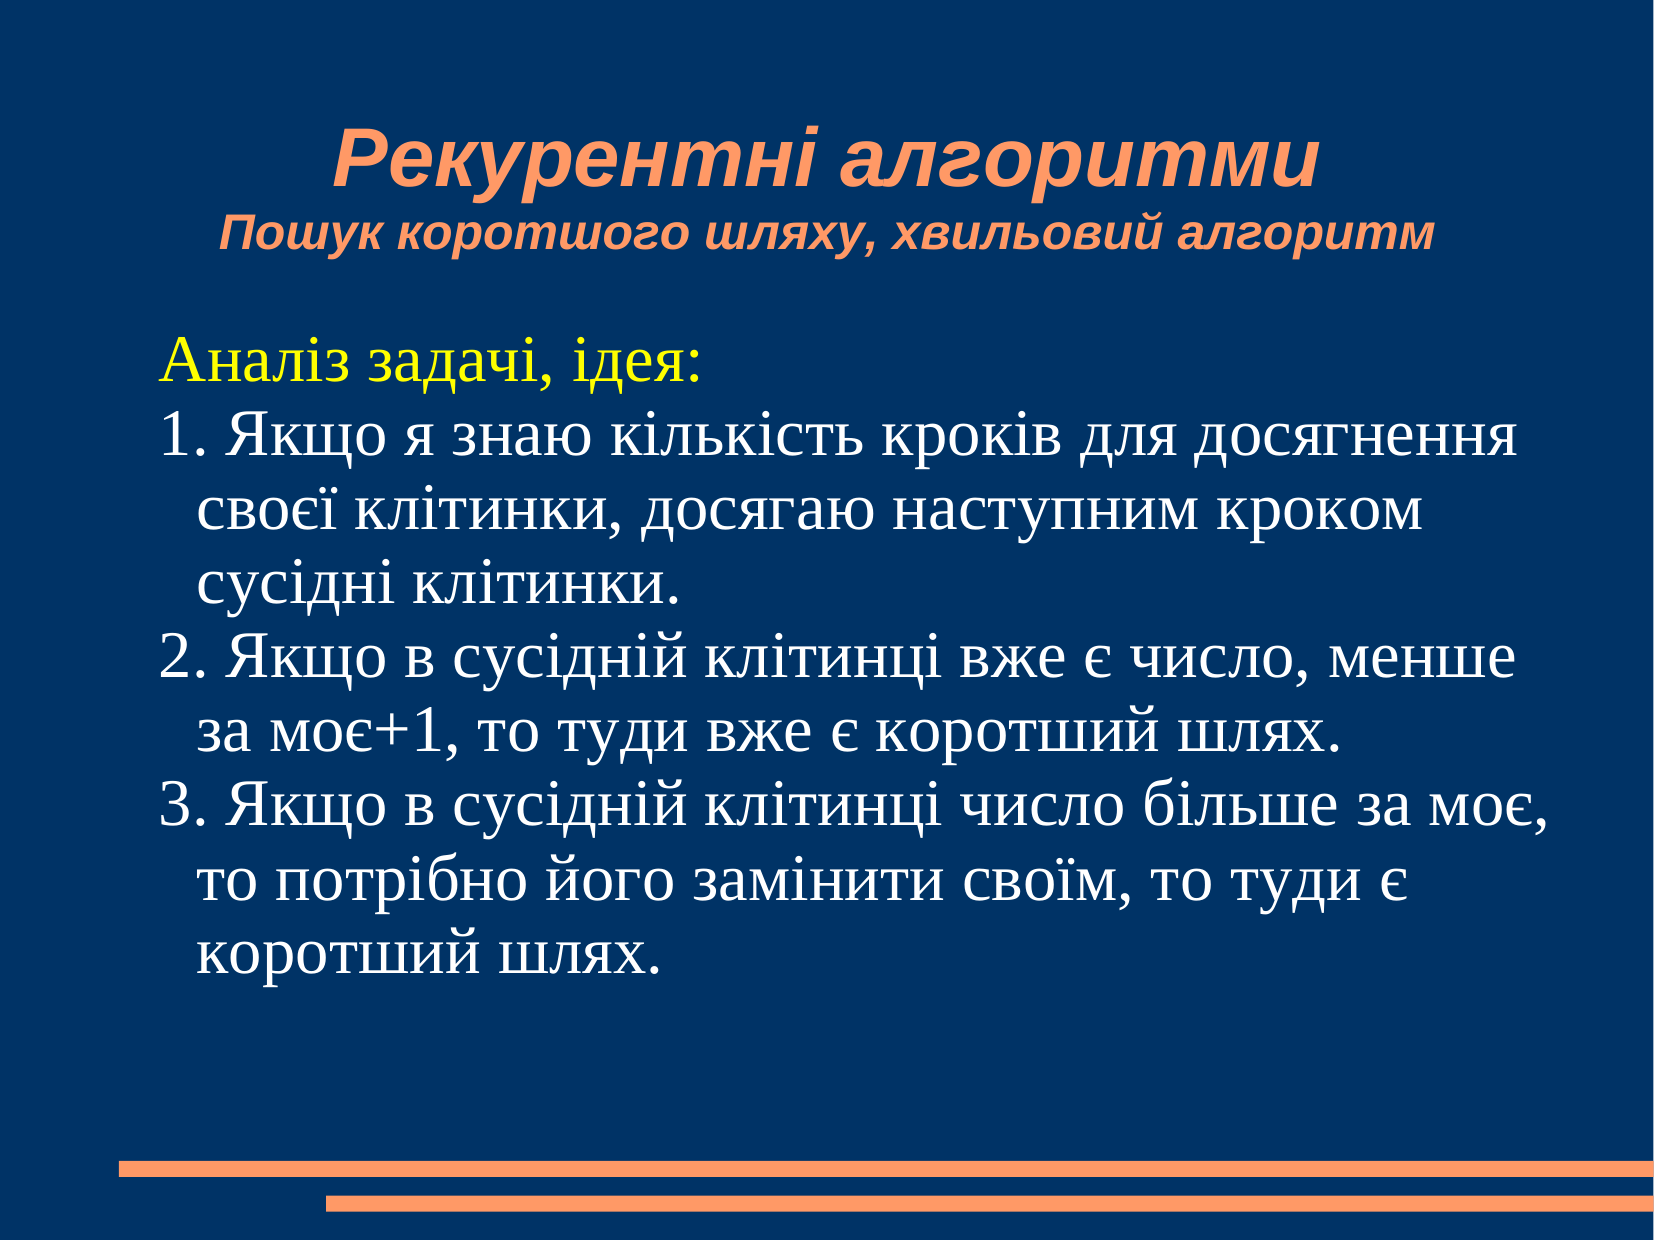

Рекурентні алгоритми
Пошук коротшого шляху, хвильовий алгоритм
# Аналіз задачі, ідея:
1. Якщо я знаю кількість кроків для досягнення своєї клітинки, досягаю наступним кроком сусідні клітинки.
2. Якщо в сусідній клітинці вже є число, менше за моє+1, то туди вже є коротший шлях.
3. Якщо в сусідній клітинці число більше за моє, то потрібно його замінити своїм, то туди є коротший шлях.